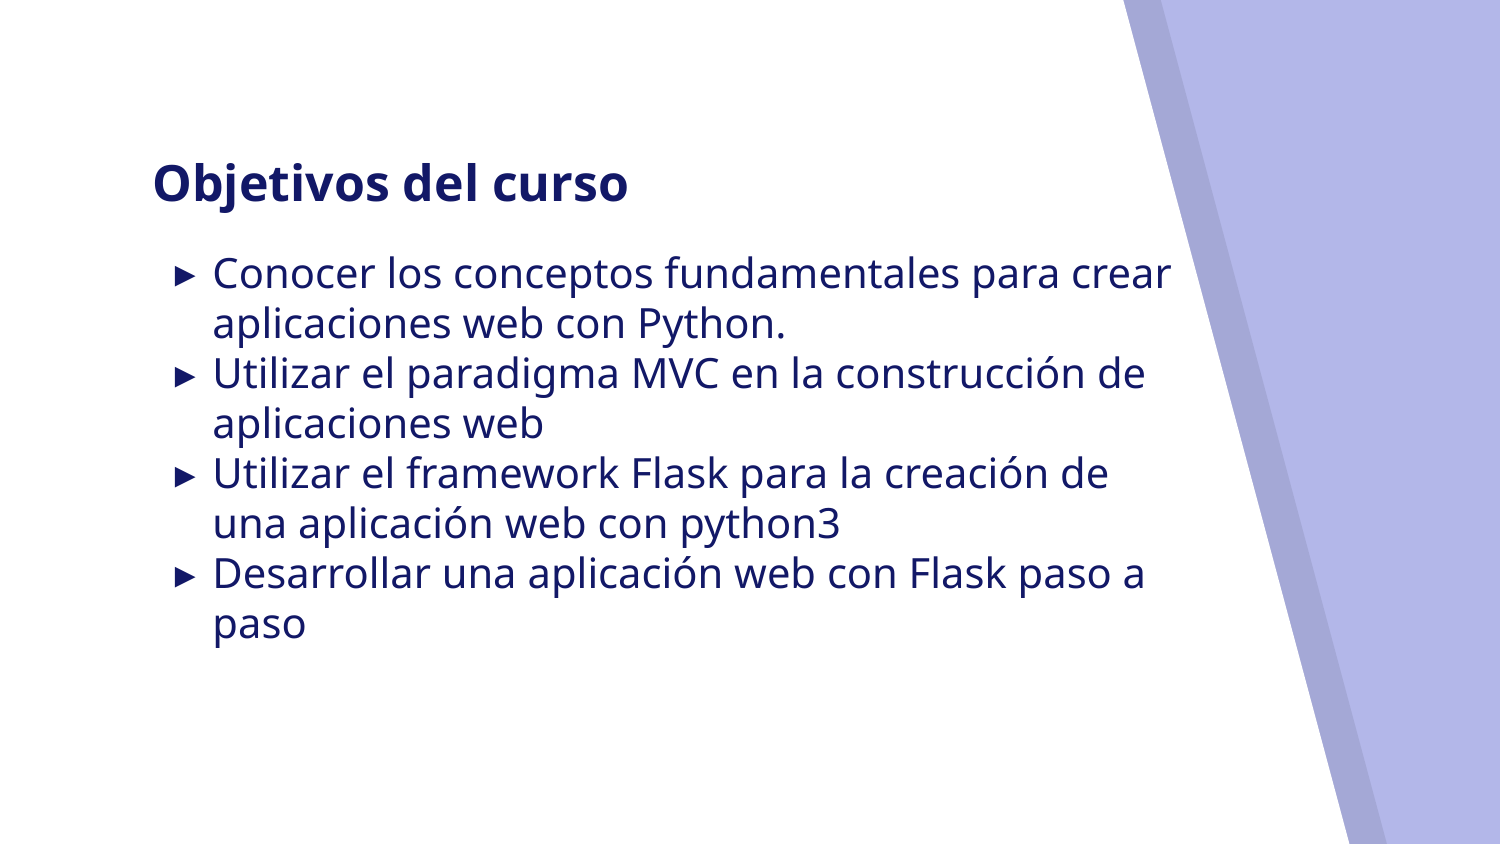

Objetivos del curso
Conocer los conceptos fundamentales para crear aplicaciones web con Python.
Utilizar el paradigma MVC en la construcción de aplicaciones web
Utilizar el framework Flask para la creación de una aplicación web con python3
Desarrollar una aplicación web con Flask paso a paso